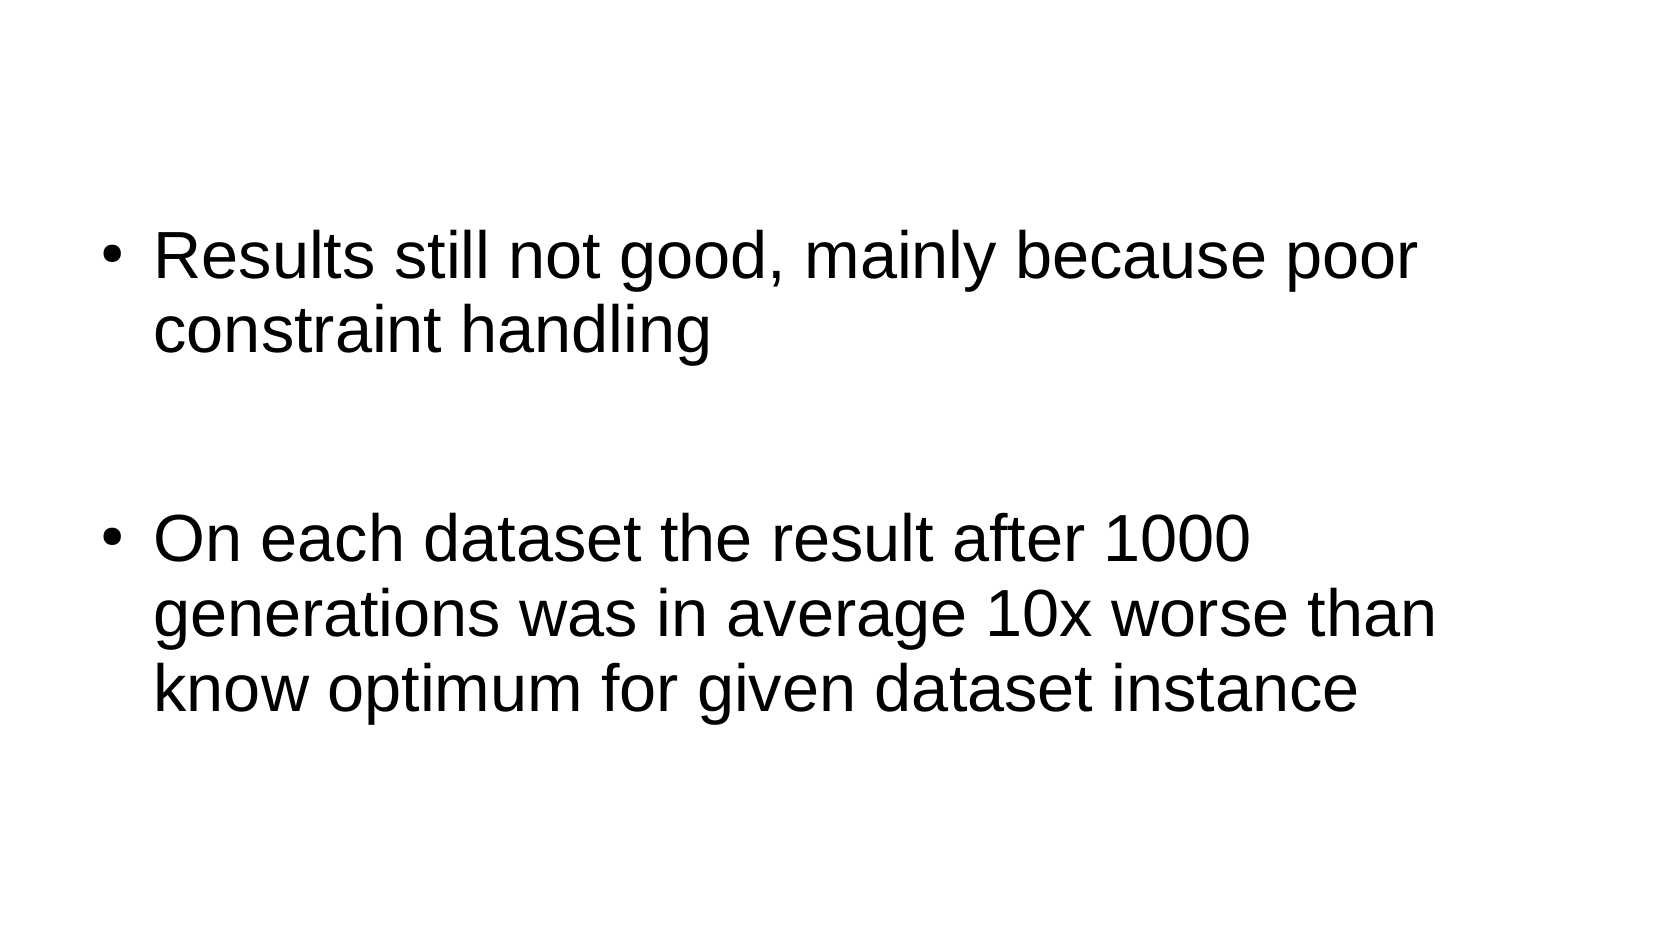

# Results still not good, mainly because poor constraint handling
On each dataset the result after 1000 generations was in average 10x worse than know optimum for given dataset instance